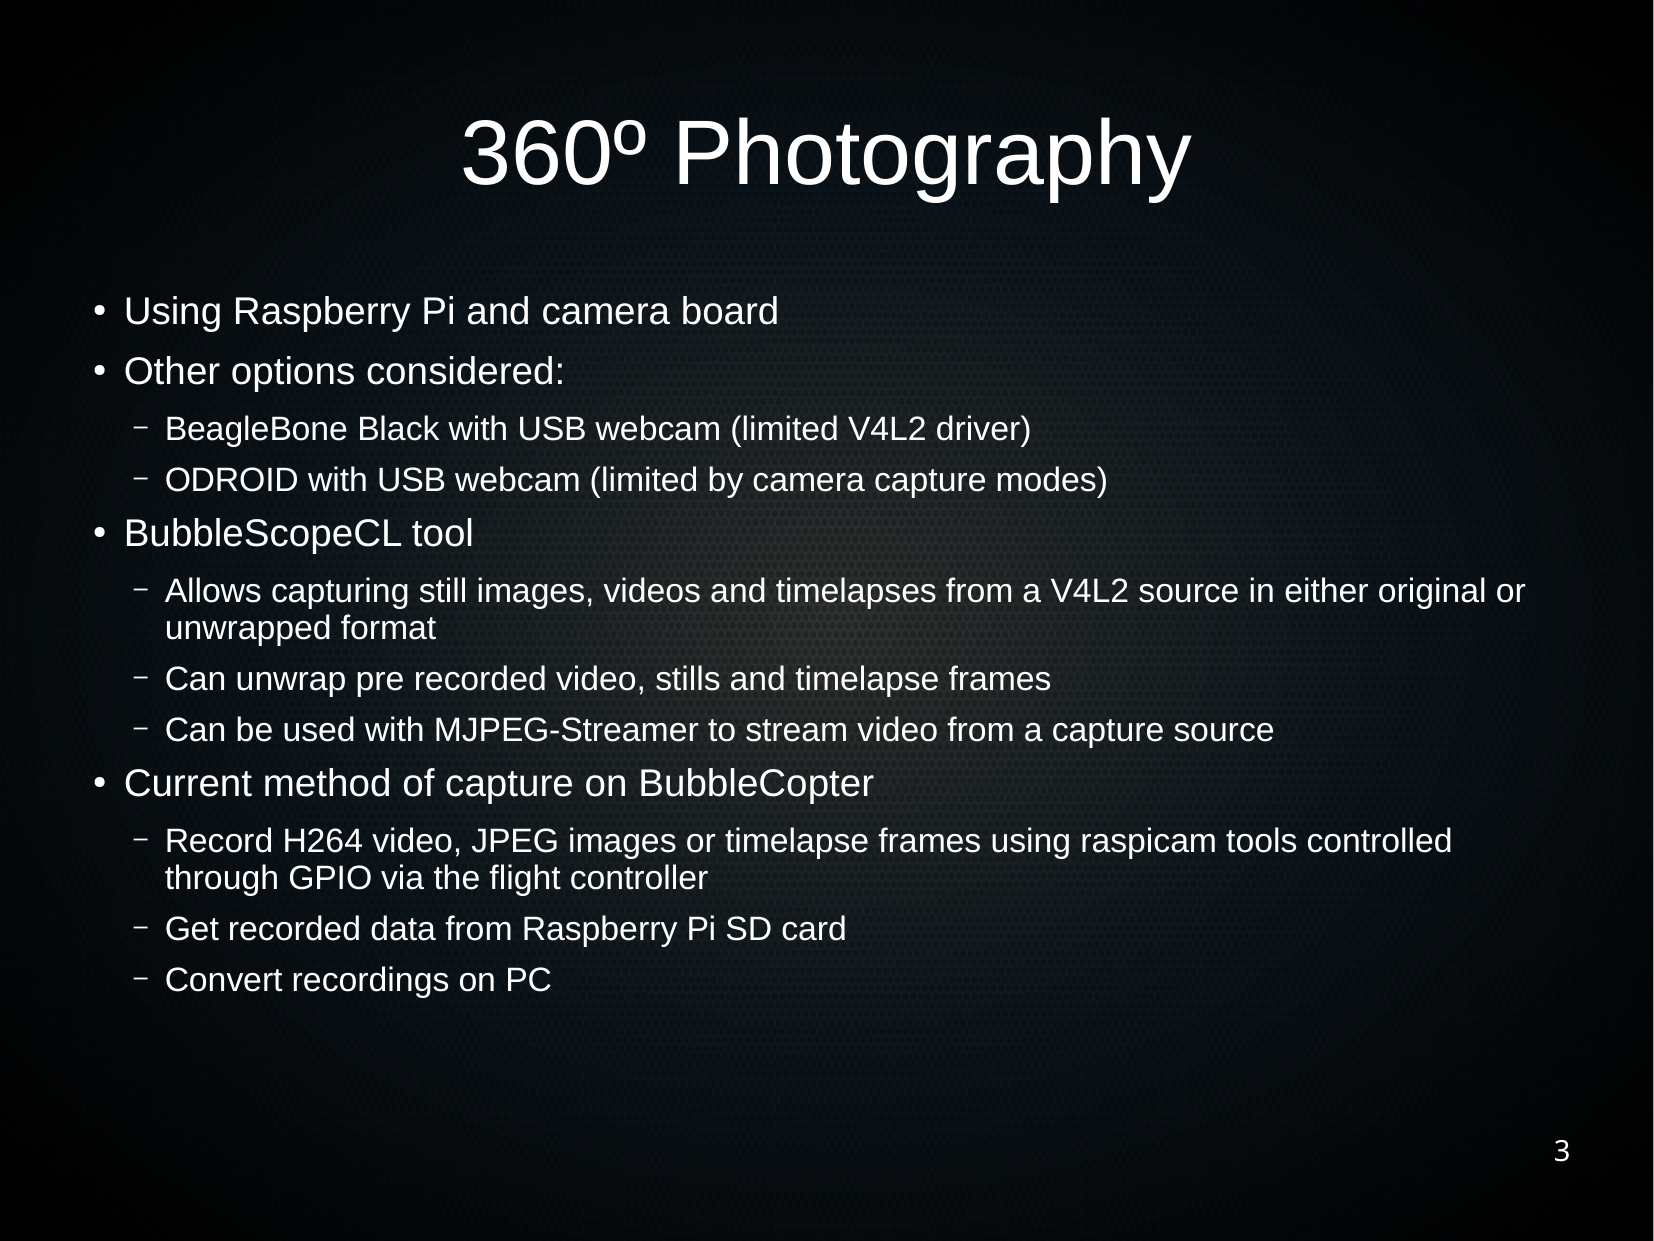

# 360º Photography
Using Raspberry Pi and camera board
Other options considered:
BeagleBone Black with USB webcam (limited V4L2 driver)
ODROID with USB webcam (limited by camera capture modes)
BubbleScopeCL tool
Allows capturing still images, videos and timelapses from a V4L2 source in either original or unwrapped format
Can unwrap pre recorded video, stills and timelapse frames
Can be used with MJPEG-Streamer to stream video from a capture source
Current method of capture on BubbleCopter
Record H264 video, JPEG images or timelapse frames using raspicam tools controlled through GPIO via the flight controller
Get recorded data from Raspberry Pi SD card
Convert recordings on PC
3